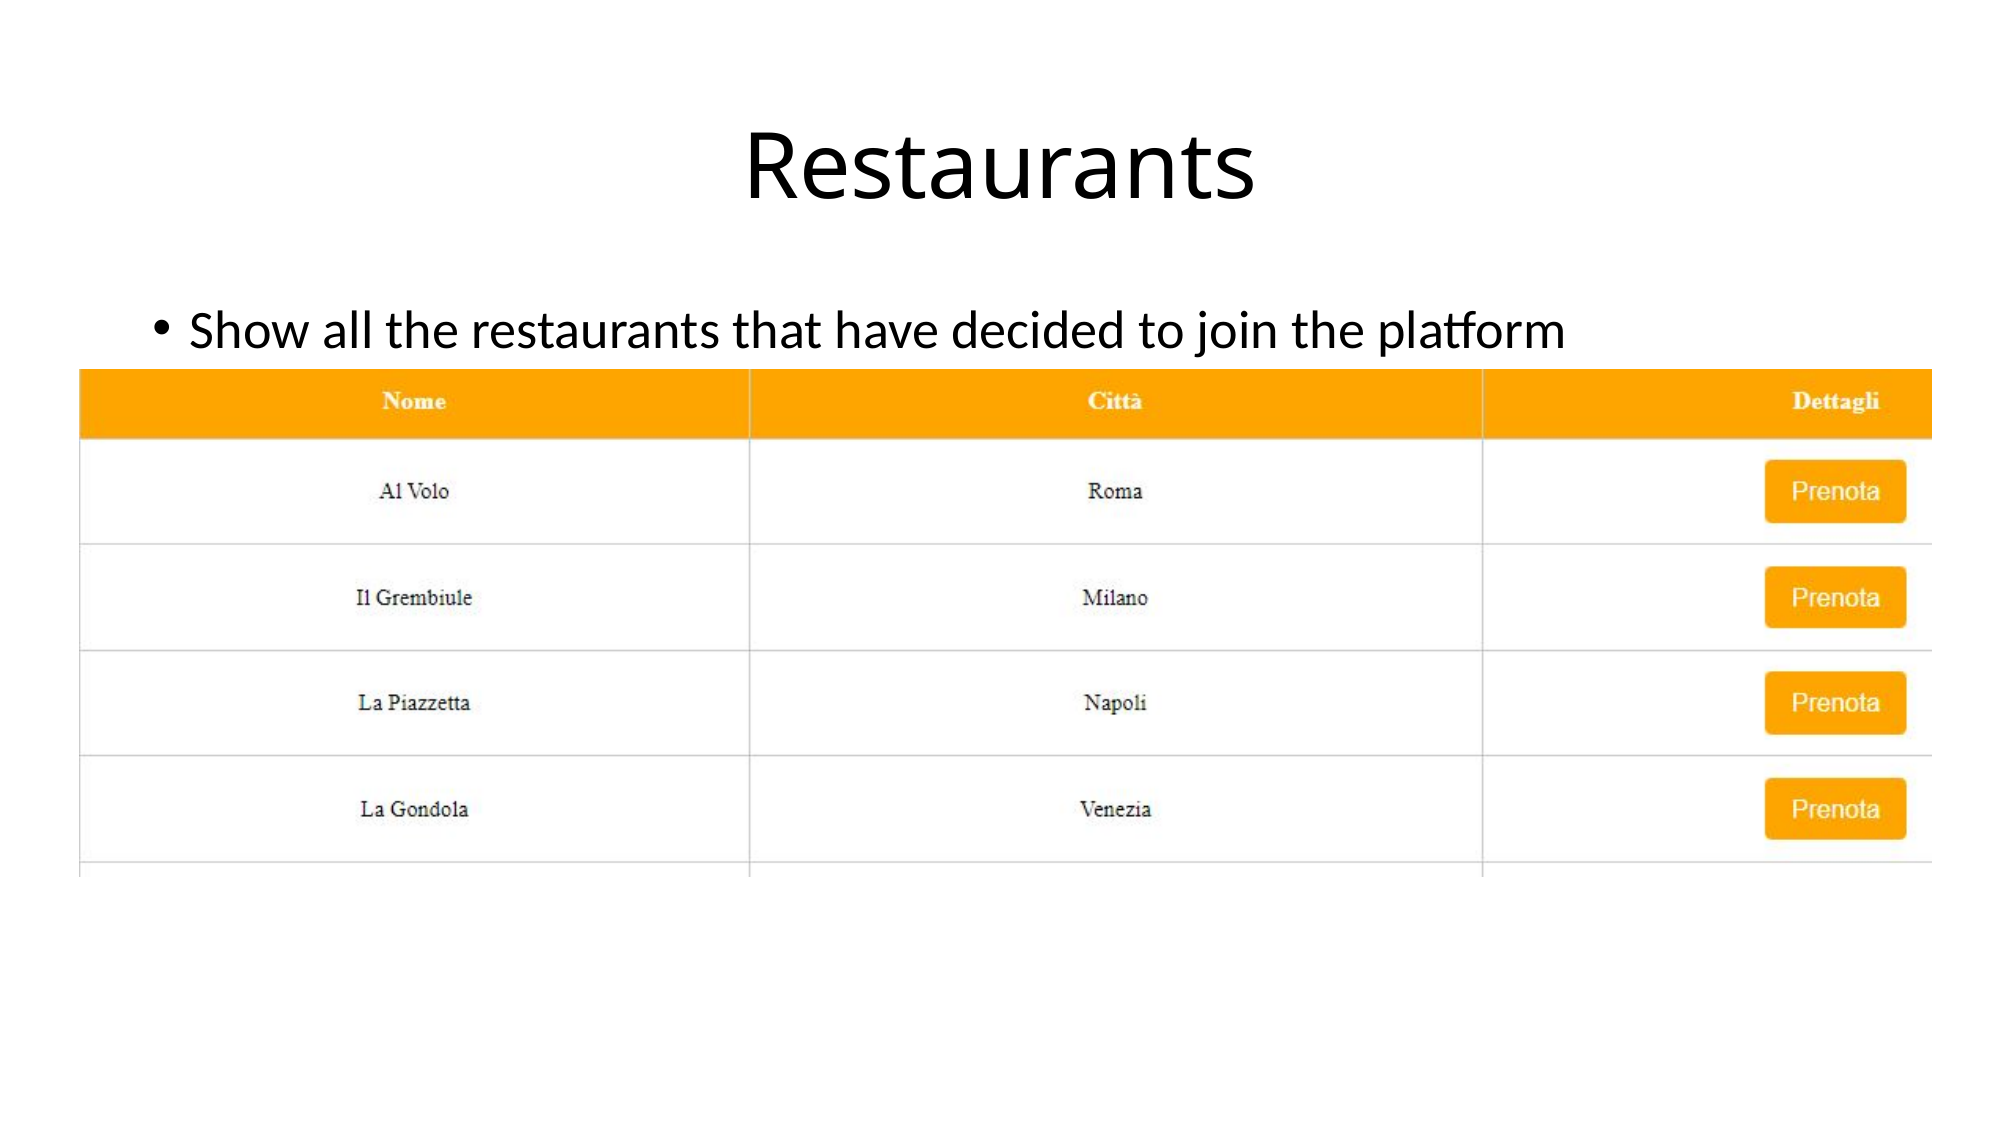

# Restaurants
Show all the restaurants that have decided to join the platform